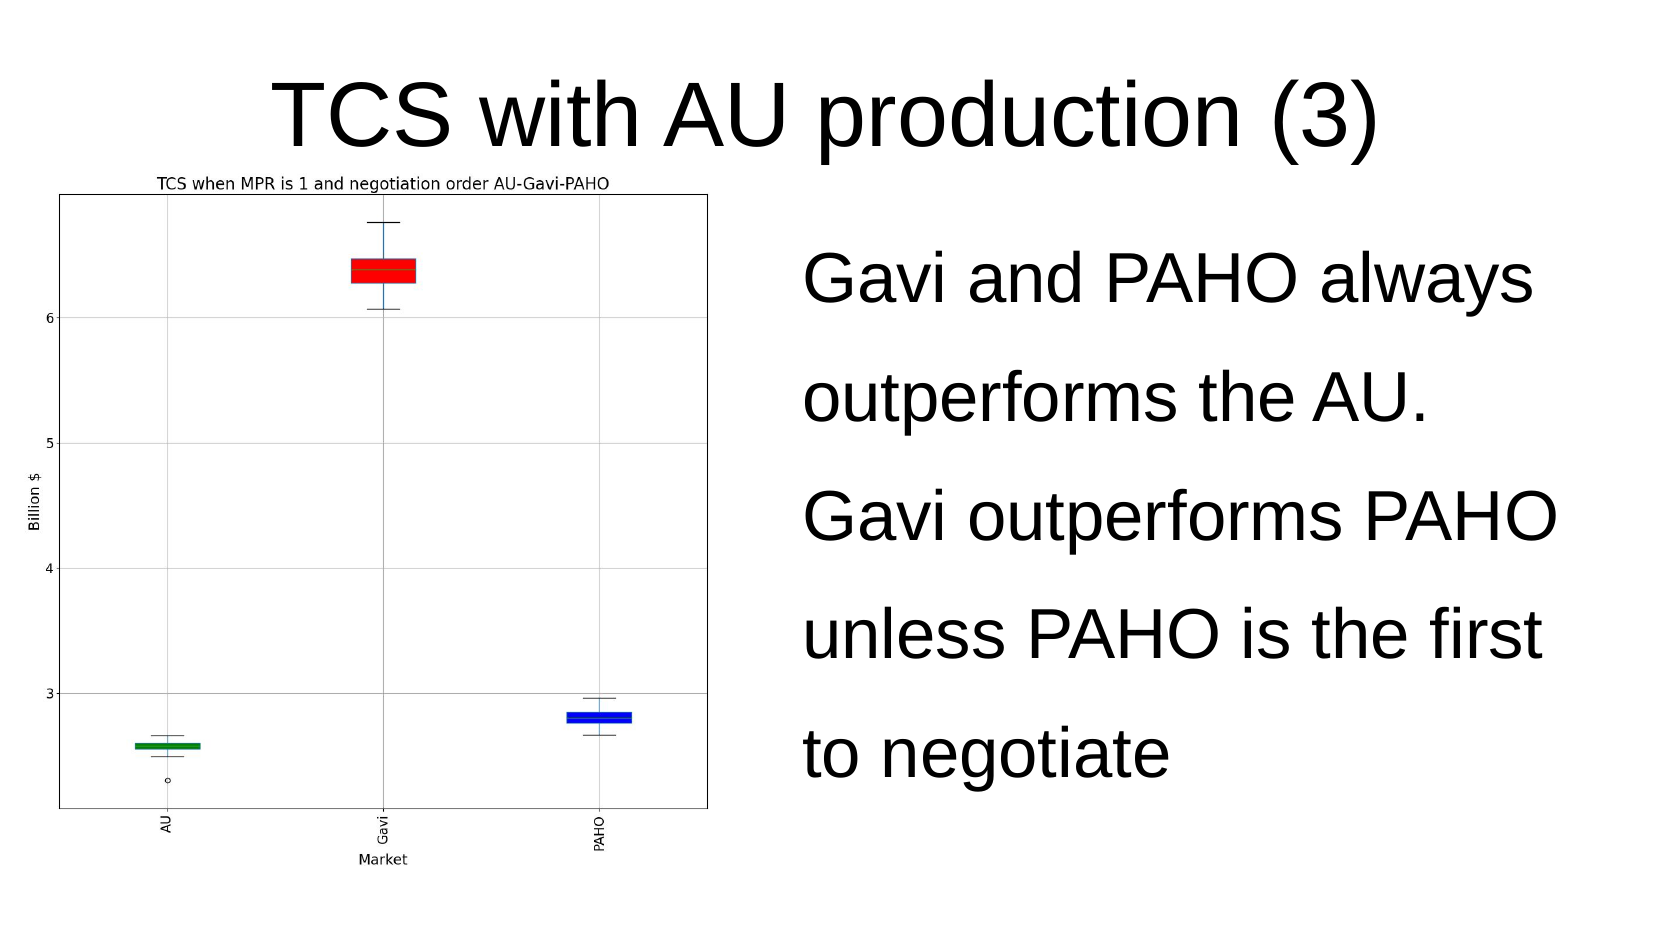

# TCS with AU production (3)
Gavi and PAHO always
outperforms the AU.
Gavi outperforms PAHO
unless PAHO is the first
to negotiate